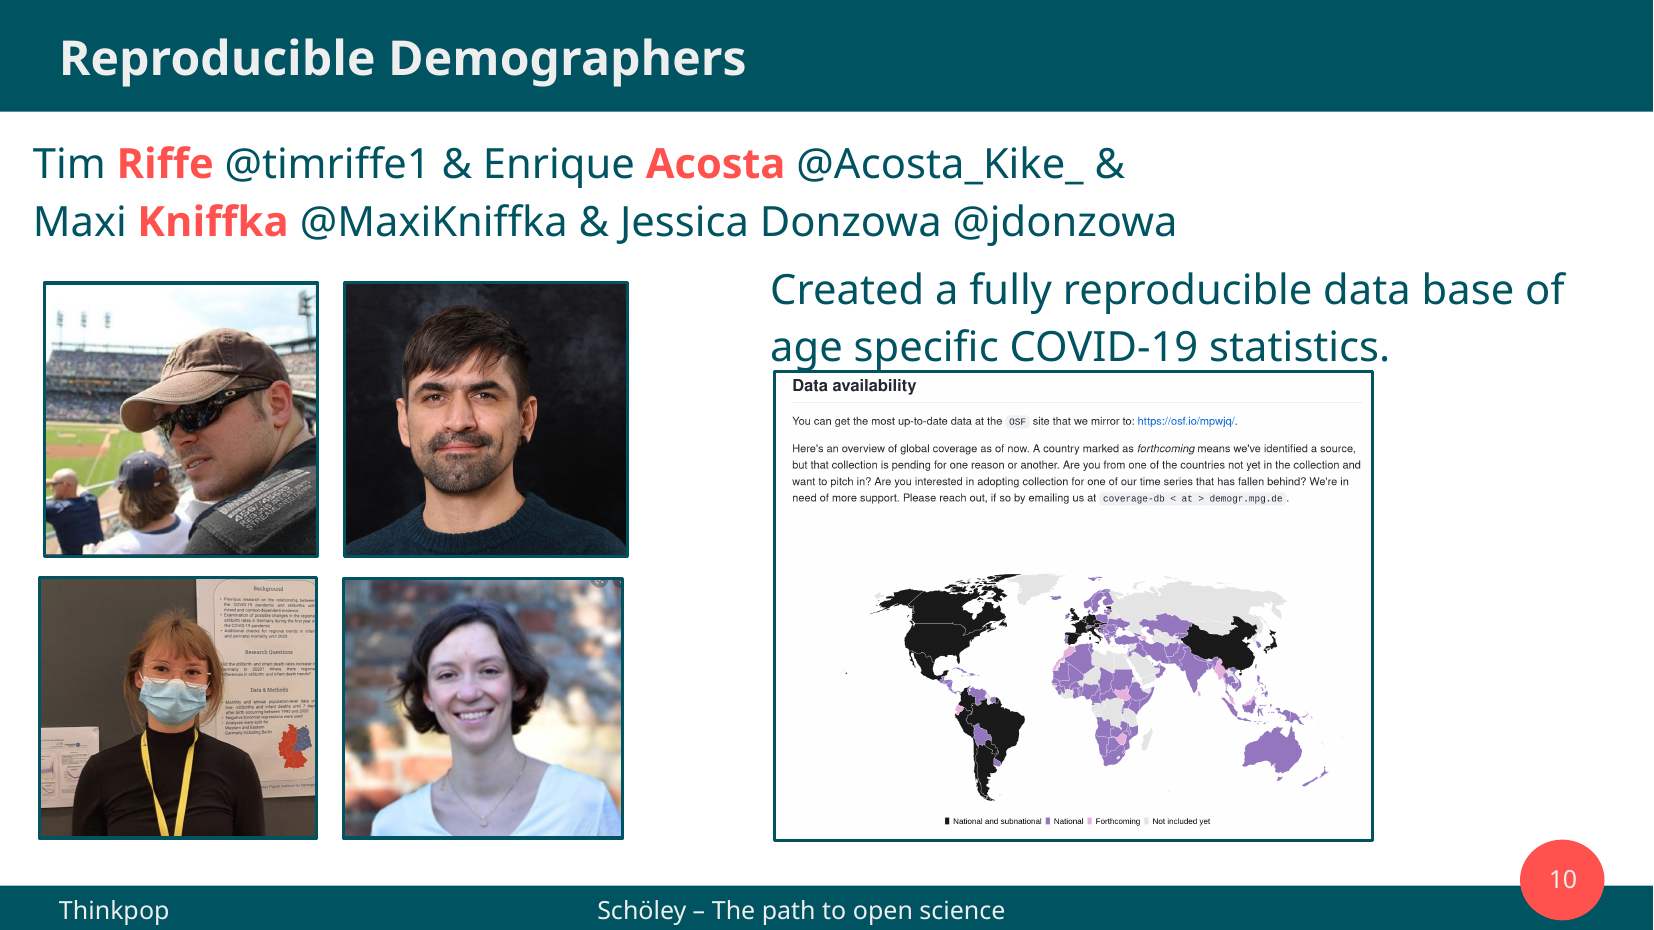

# Reproducible Demographers
Tim Riffe @timriffe1 & Enrique Acosta @Acosta_Kike_ &
Maxi Kniffka @MaxiKniffka & Jessica Donzowa @jdonzowa
Created a fully reproducible data base of
age specific COVID-19 statistics.
10
Thinkpop
Schöley – The path to open science